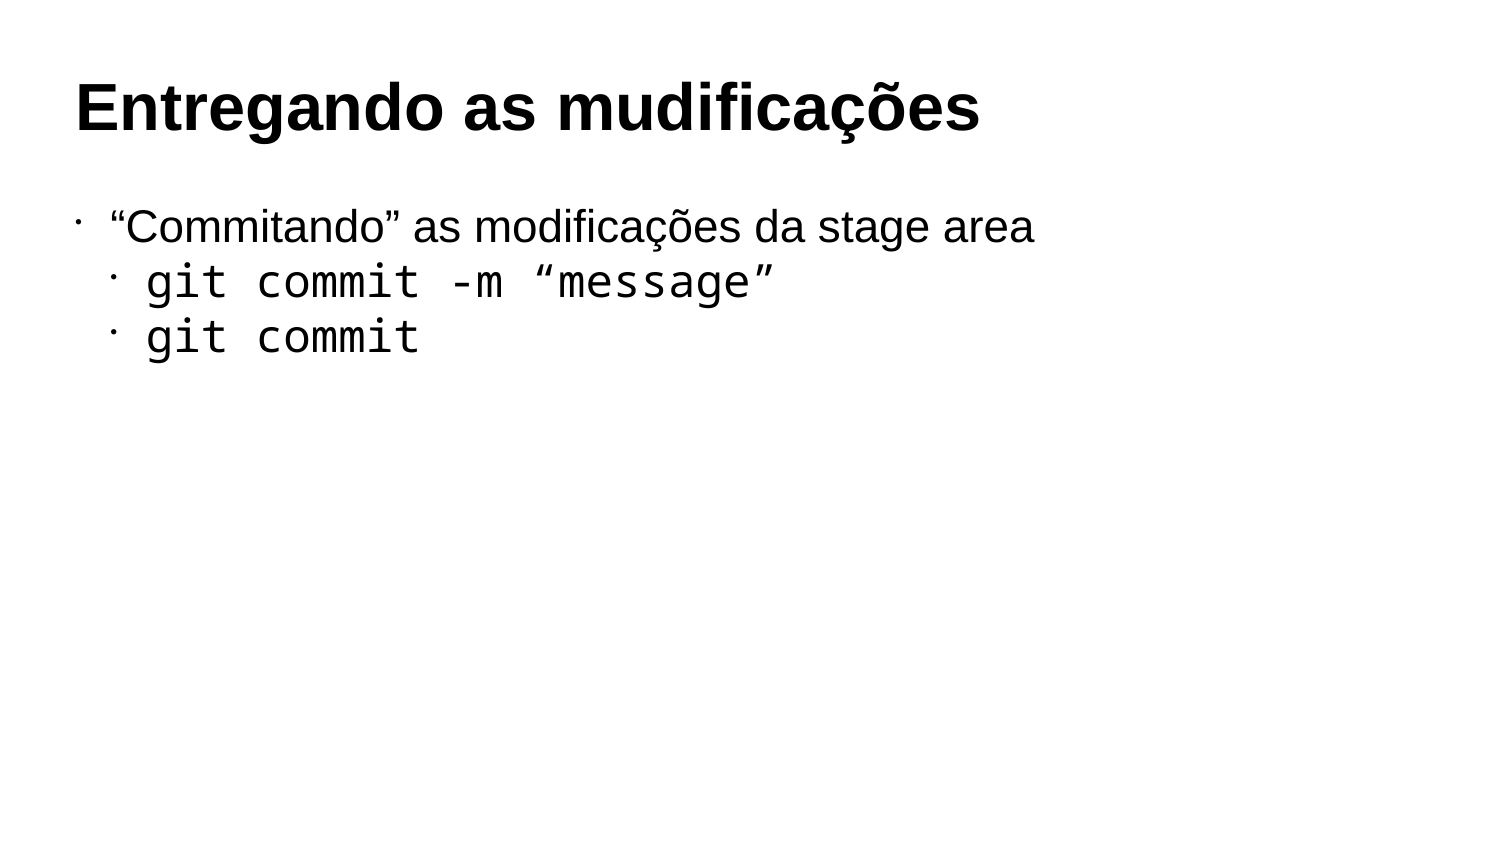

Entregando as mudificações
“Commitando” as modificações da stage area
git commit -m “message”
git commit